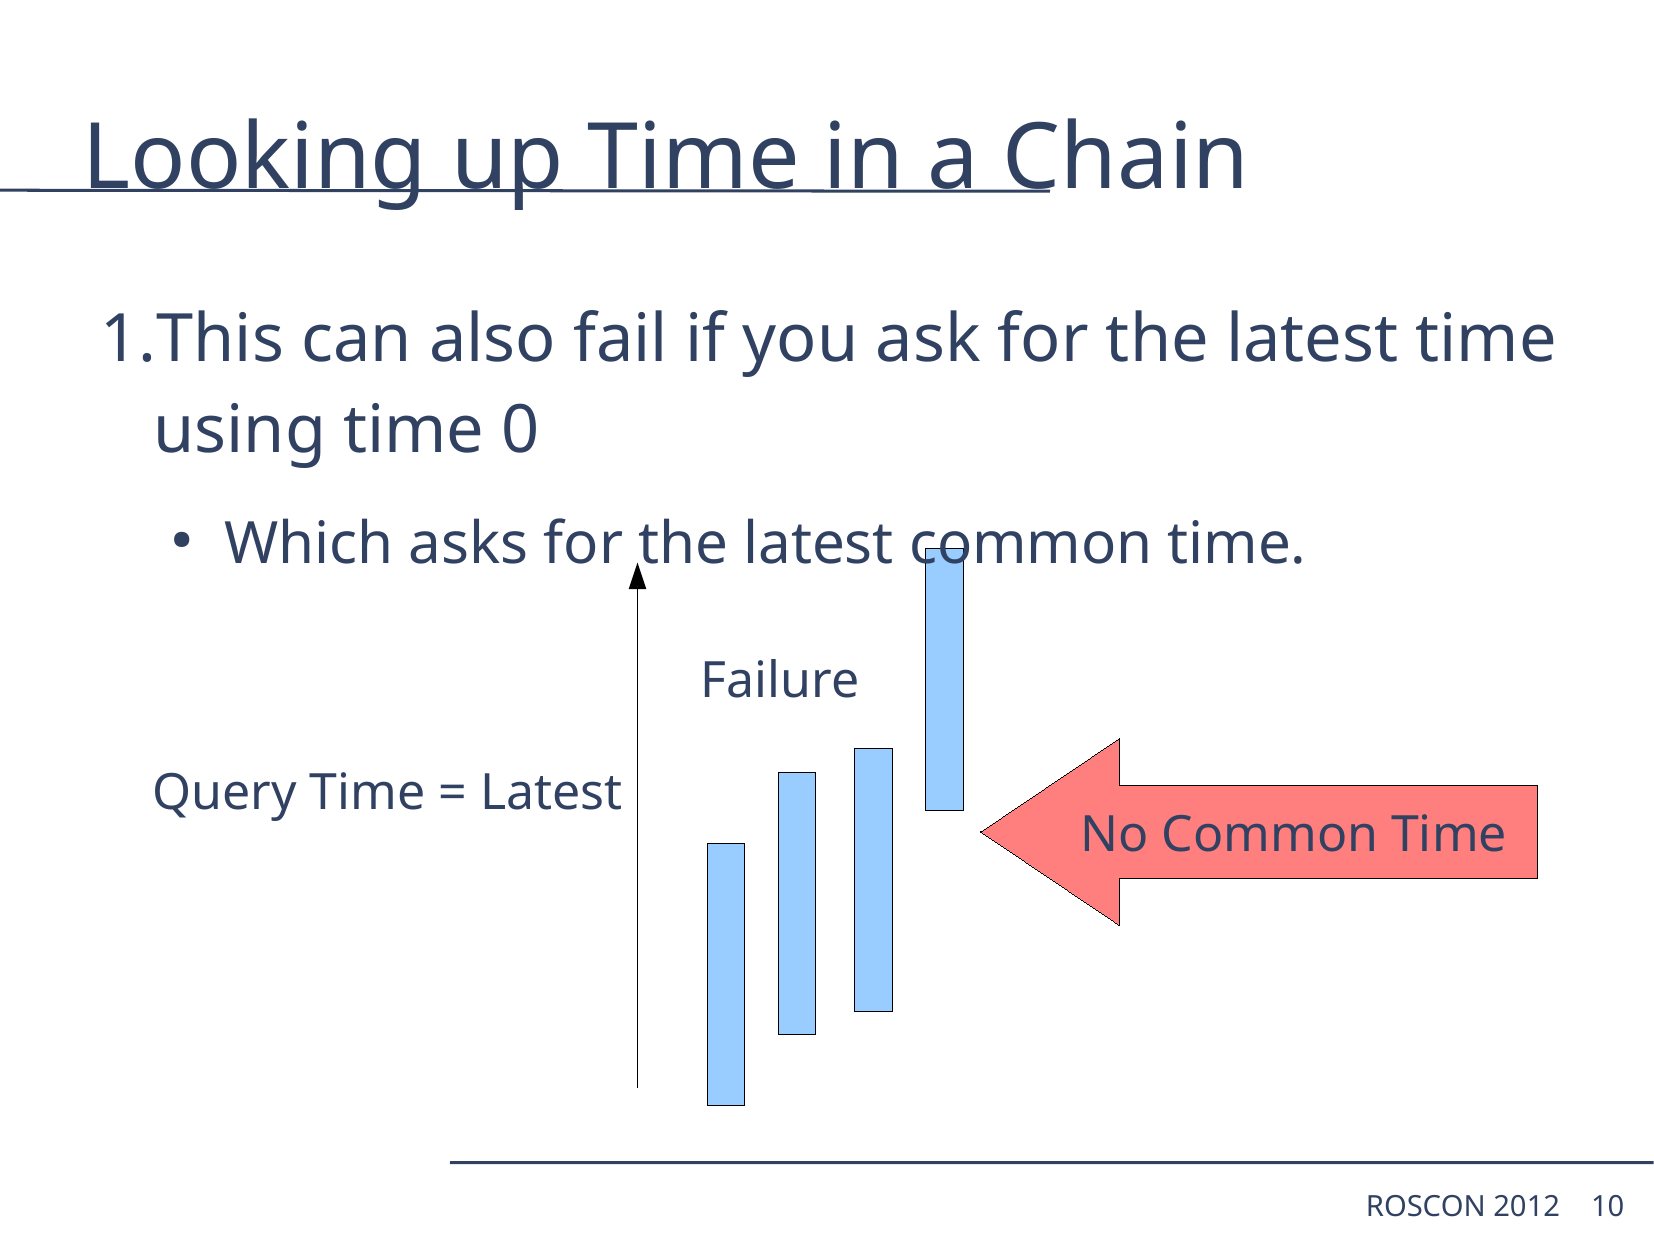

# Looking up Time in a Chain
This can also fail if you ask for the latest time using time 0
Which asks for the latest common time.
Failure
No Common Time
Query Time = Latest